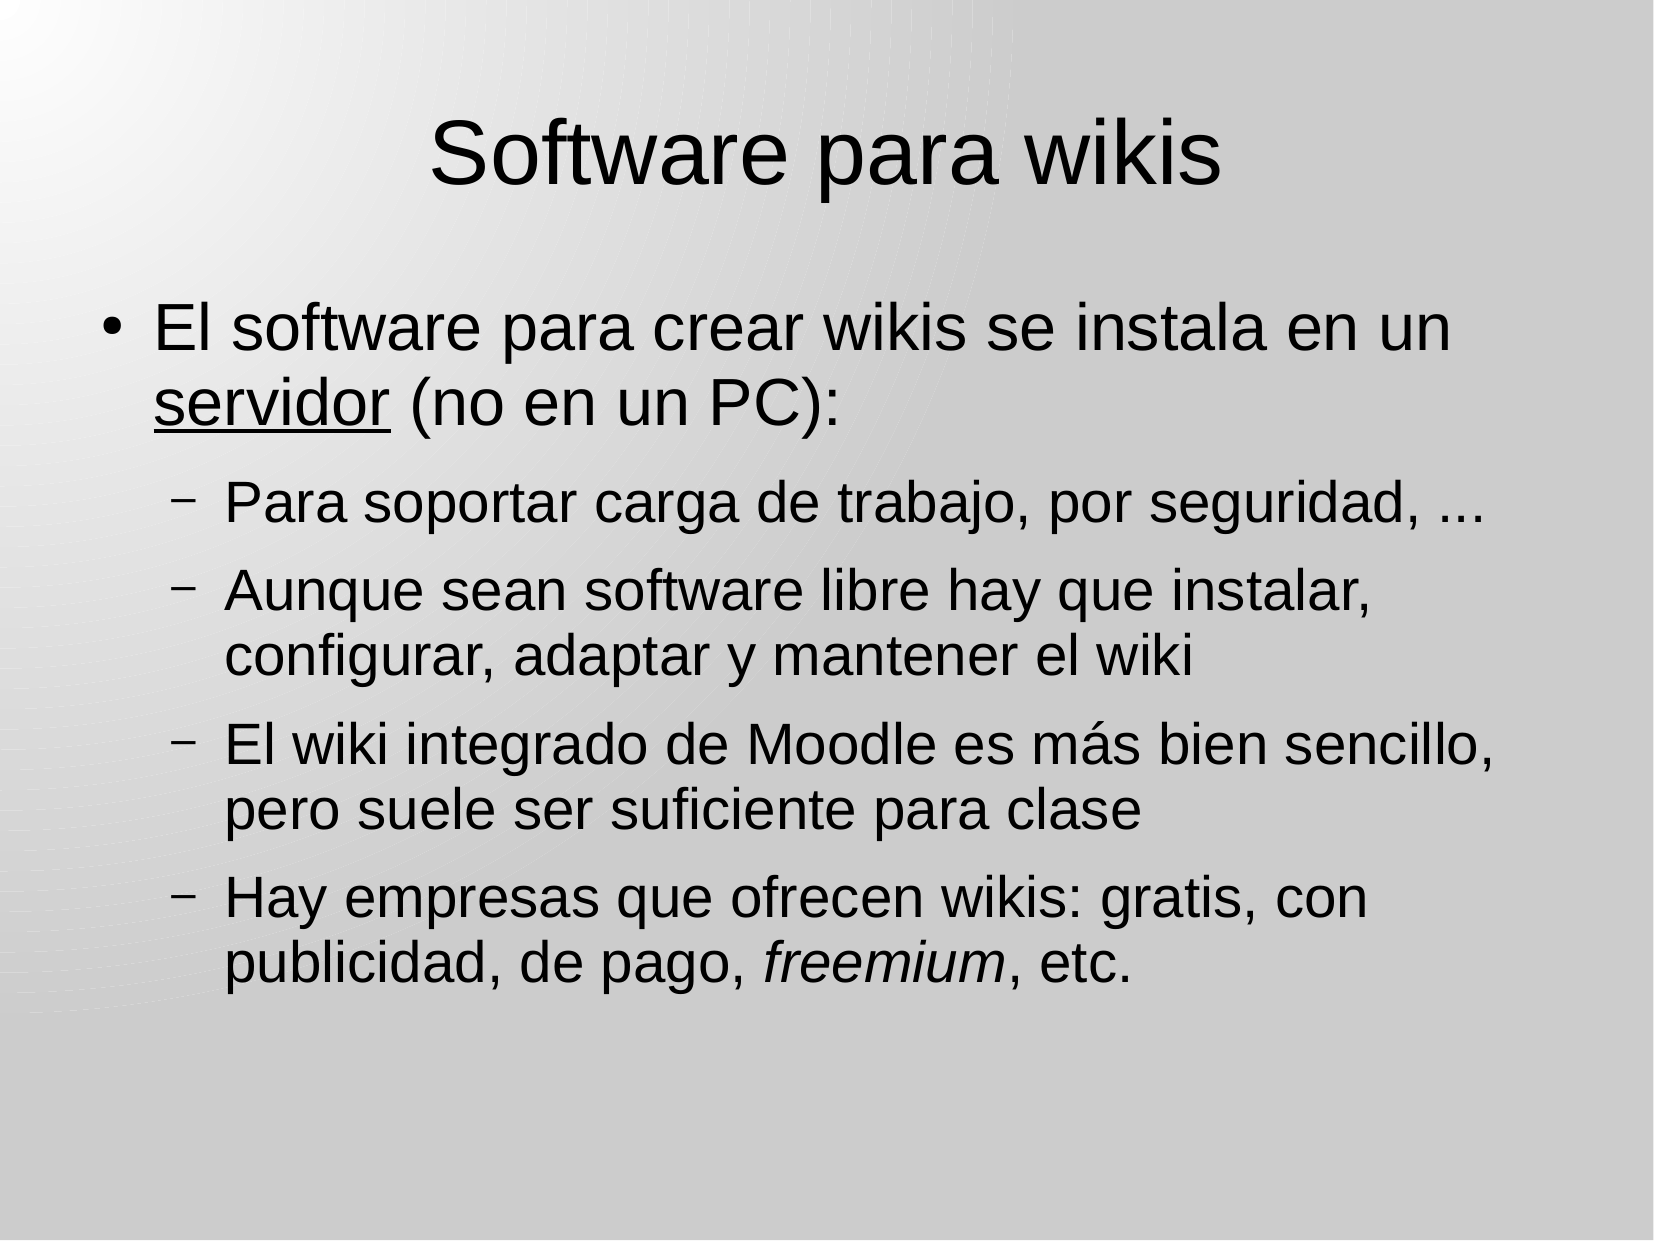

# Software para wikis
El software para crear wikis se instala en un servidor (no en un PC):
Para soportar carga de trabajo, por seguridad, ...
Aunque sean software libre hay que instalar, configurar, adaptar y mantener el wiki
El wiki integrado de Moodle es más bien sencillo, pero suele ser suficiente para clase
Hay empresas que ofrecen wikis: gratis, con publicidad, de pago, freemium, etc.